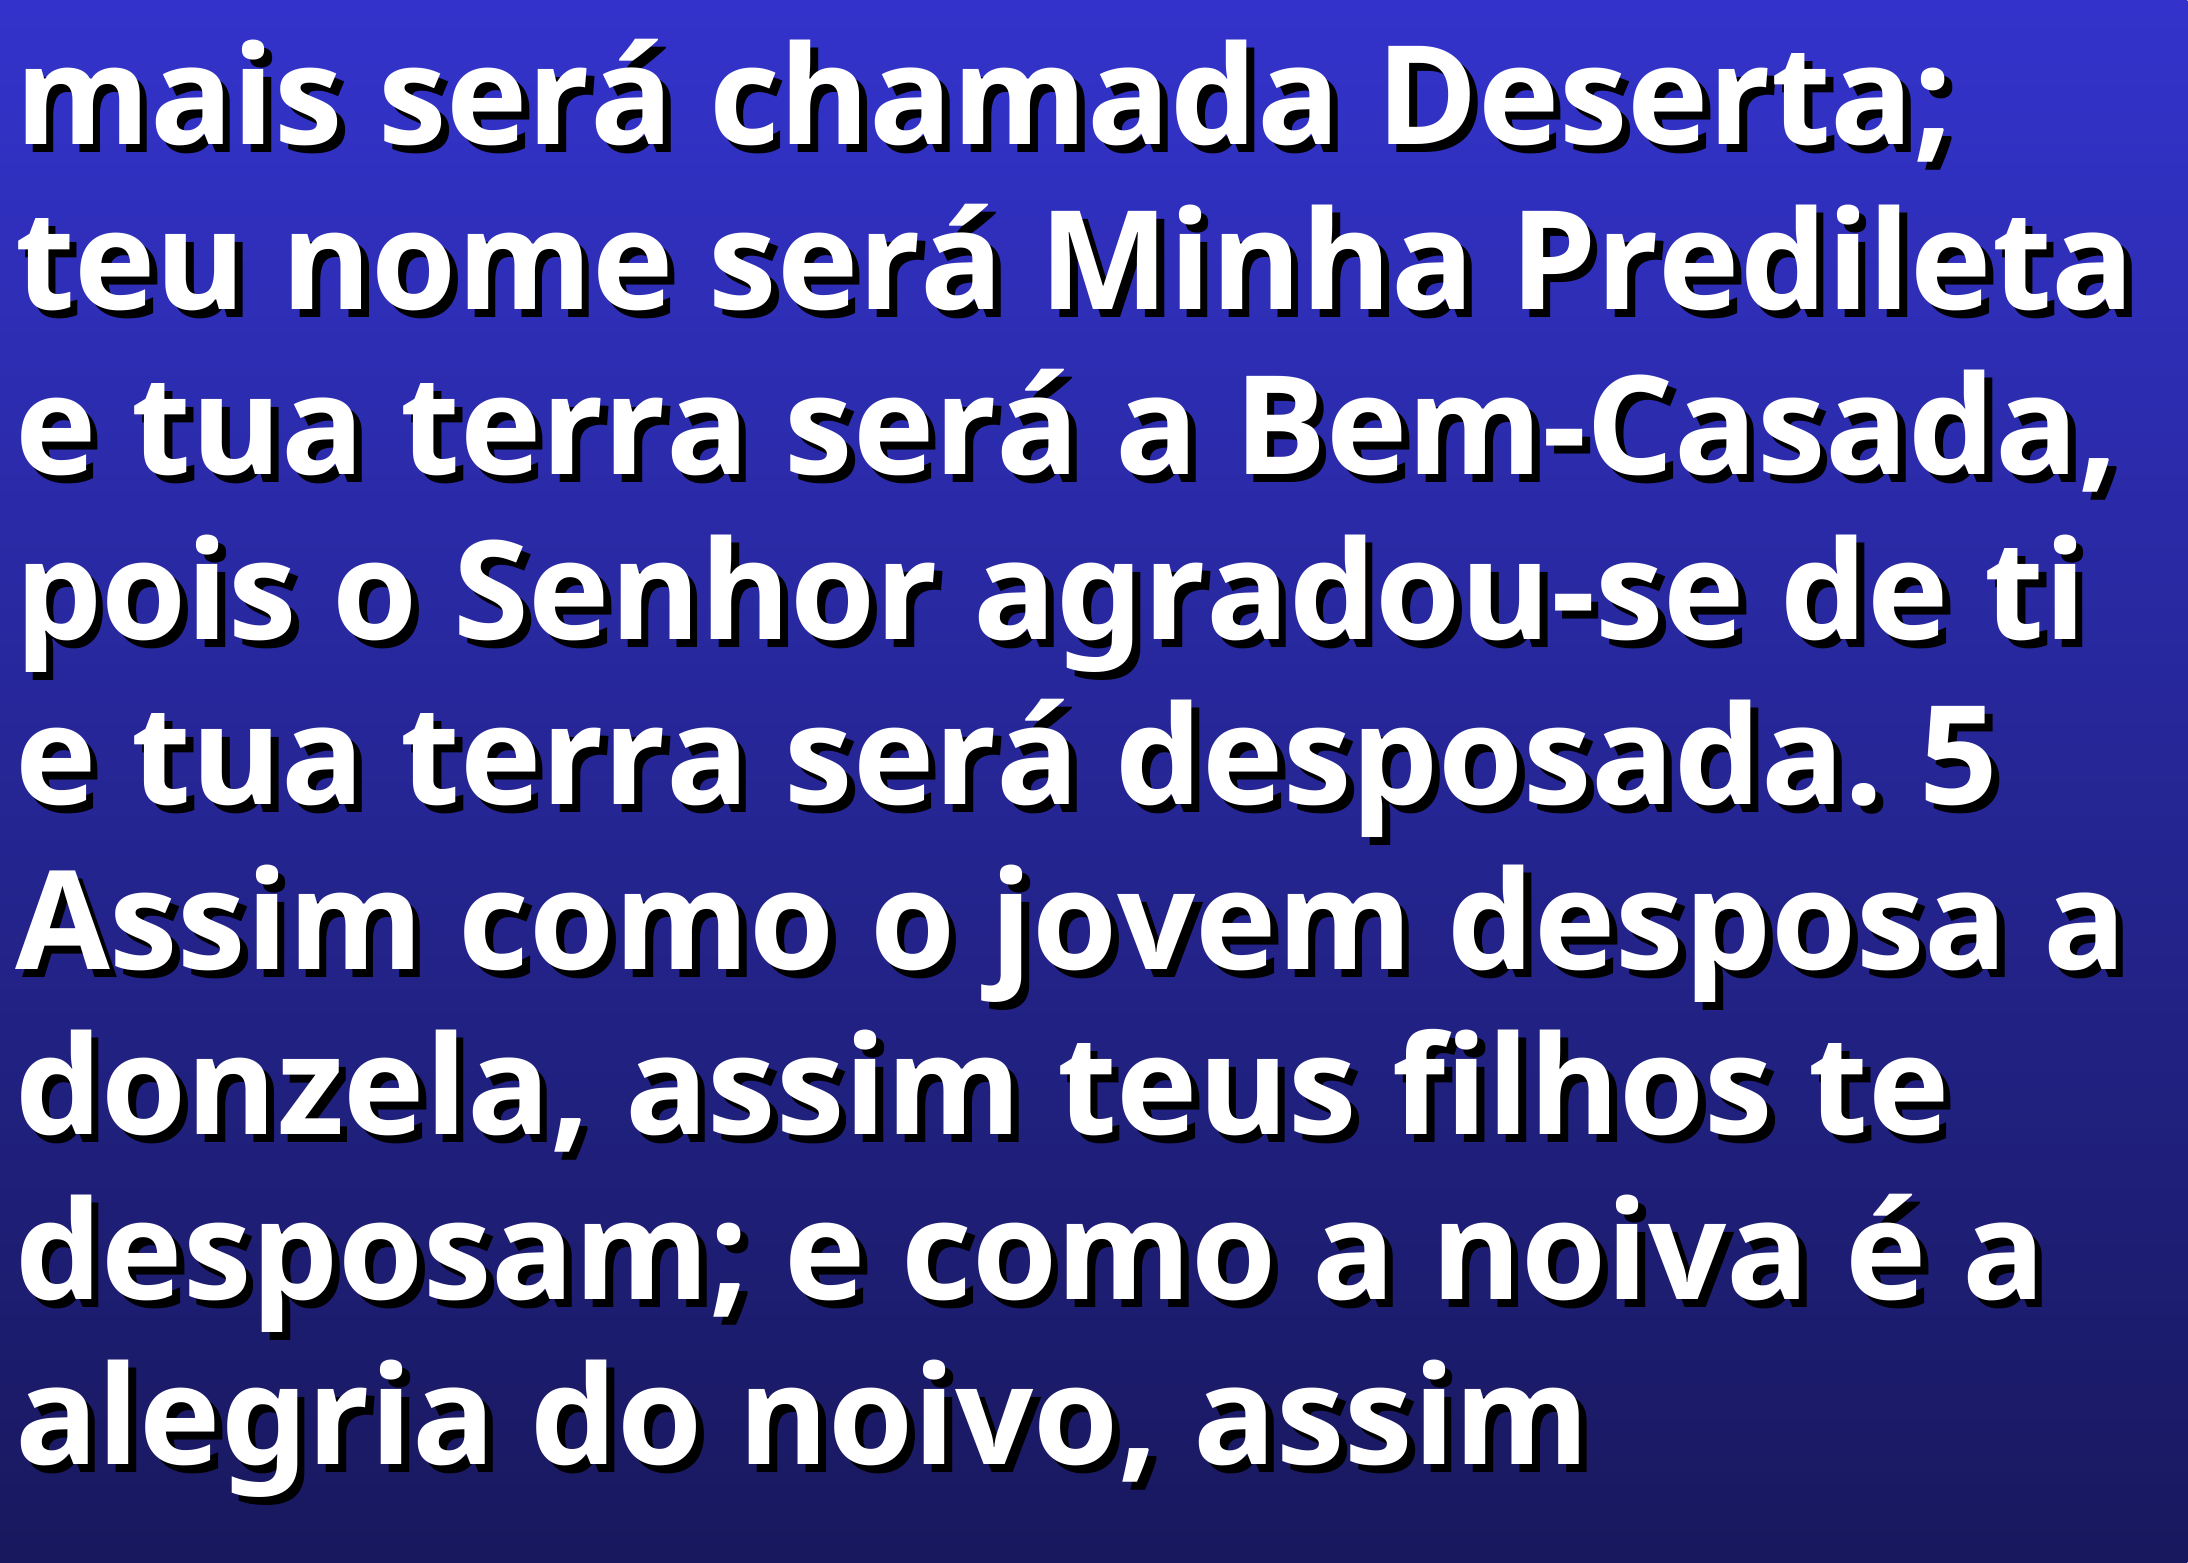

mais será chamada Deserta; teu nome será Minha Predileta e tua terra será a Bem-Casada, pois o Senhor agradou-se de ti e tua terra será desposada. 5 Assim como o jovem desposa a donzela, assim teus filhos te desposam; e como a noiva é a alegria do noivo, assim